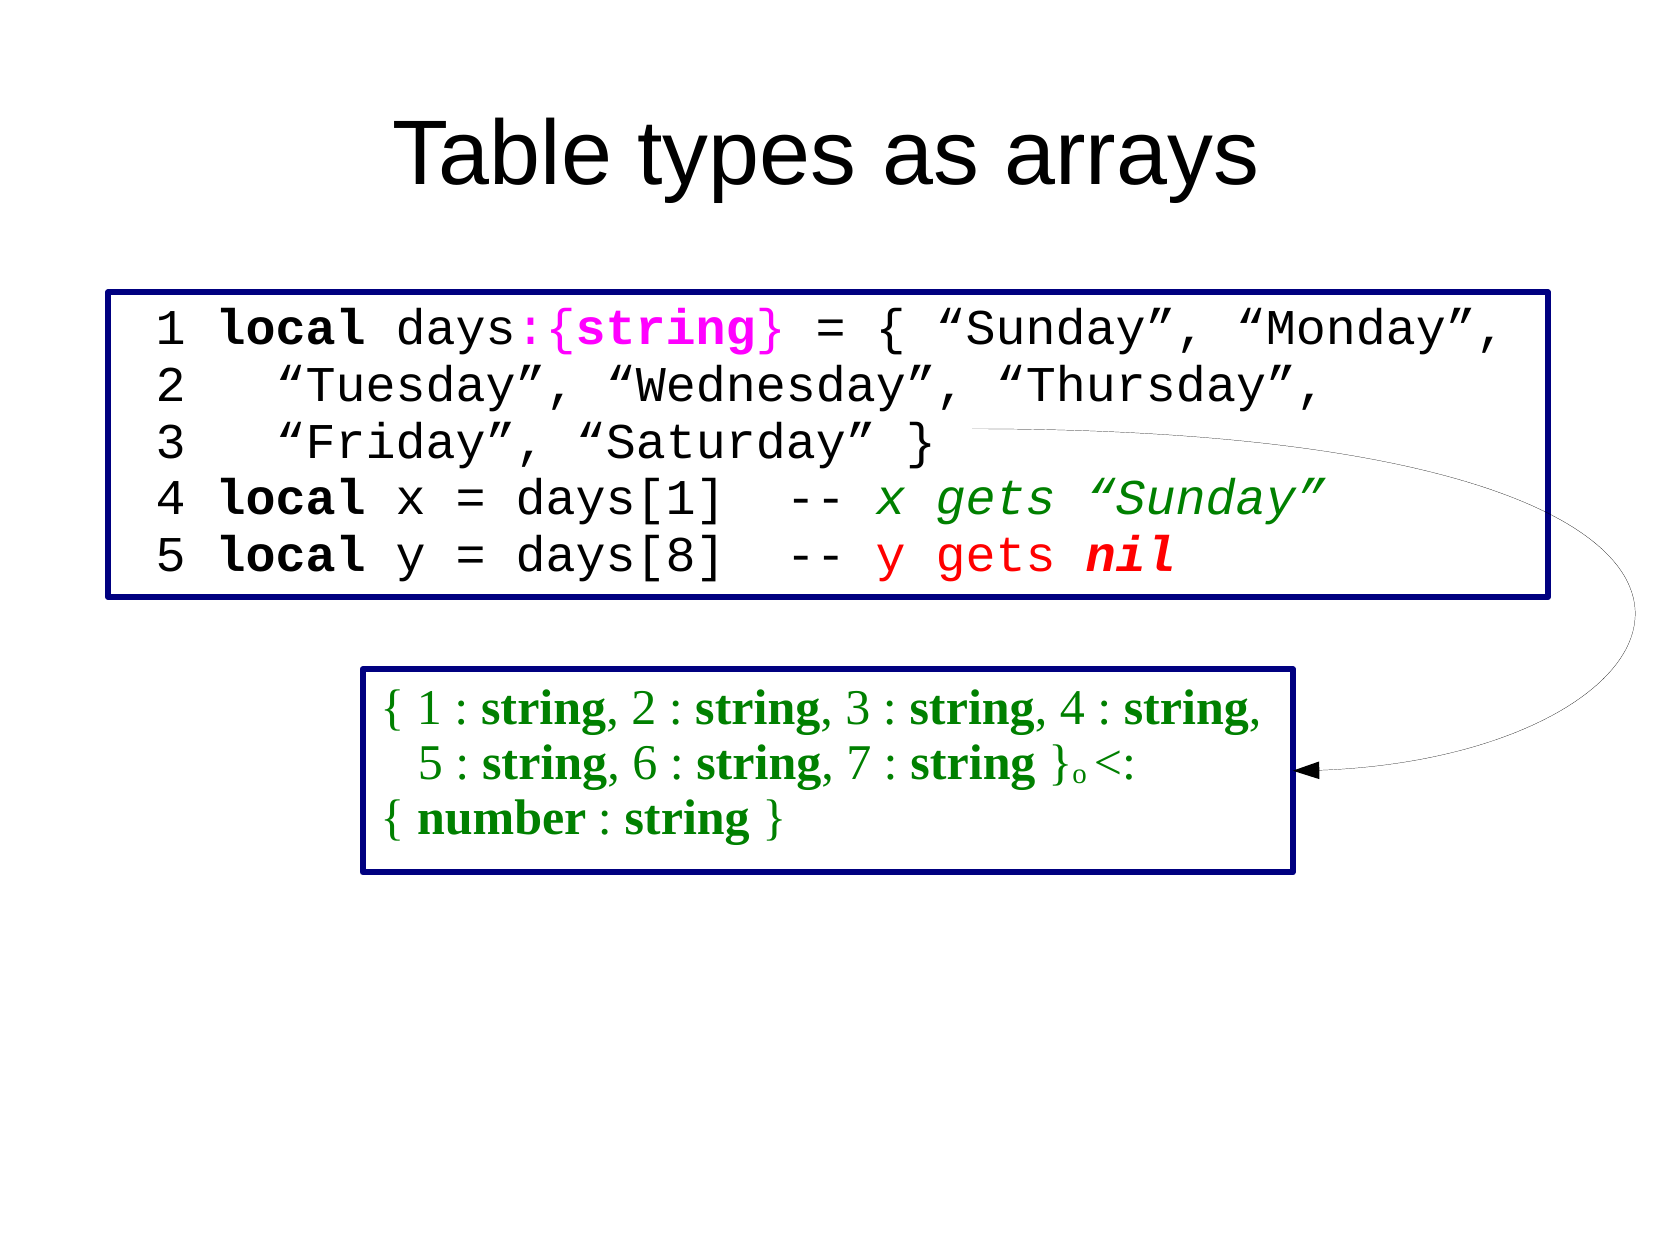

# Table types as arrays
 1 local days:{string} = { “Sunday”, “Monday”,
 2 “Tuesday”, “Wednesday”, “Thursday”,
 3 “Friday”, “Saturday” }
 4 local x = days[1] -- x gets “Sunday”
 5 local y = days[8] -- y gets nil
{ 1 : string, 2 : string, 3 : string, 4 : string,
 5 : string, 6 : string, 7 : string }o <:
{ number : string }